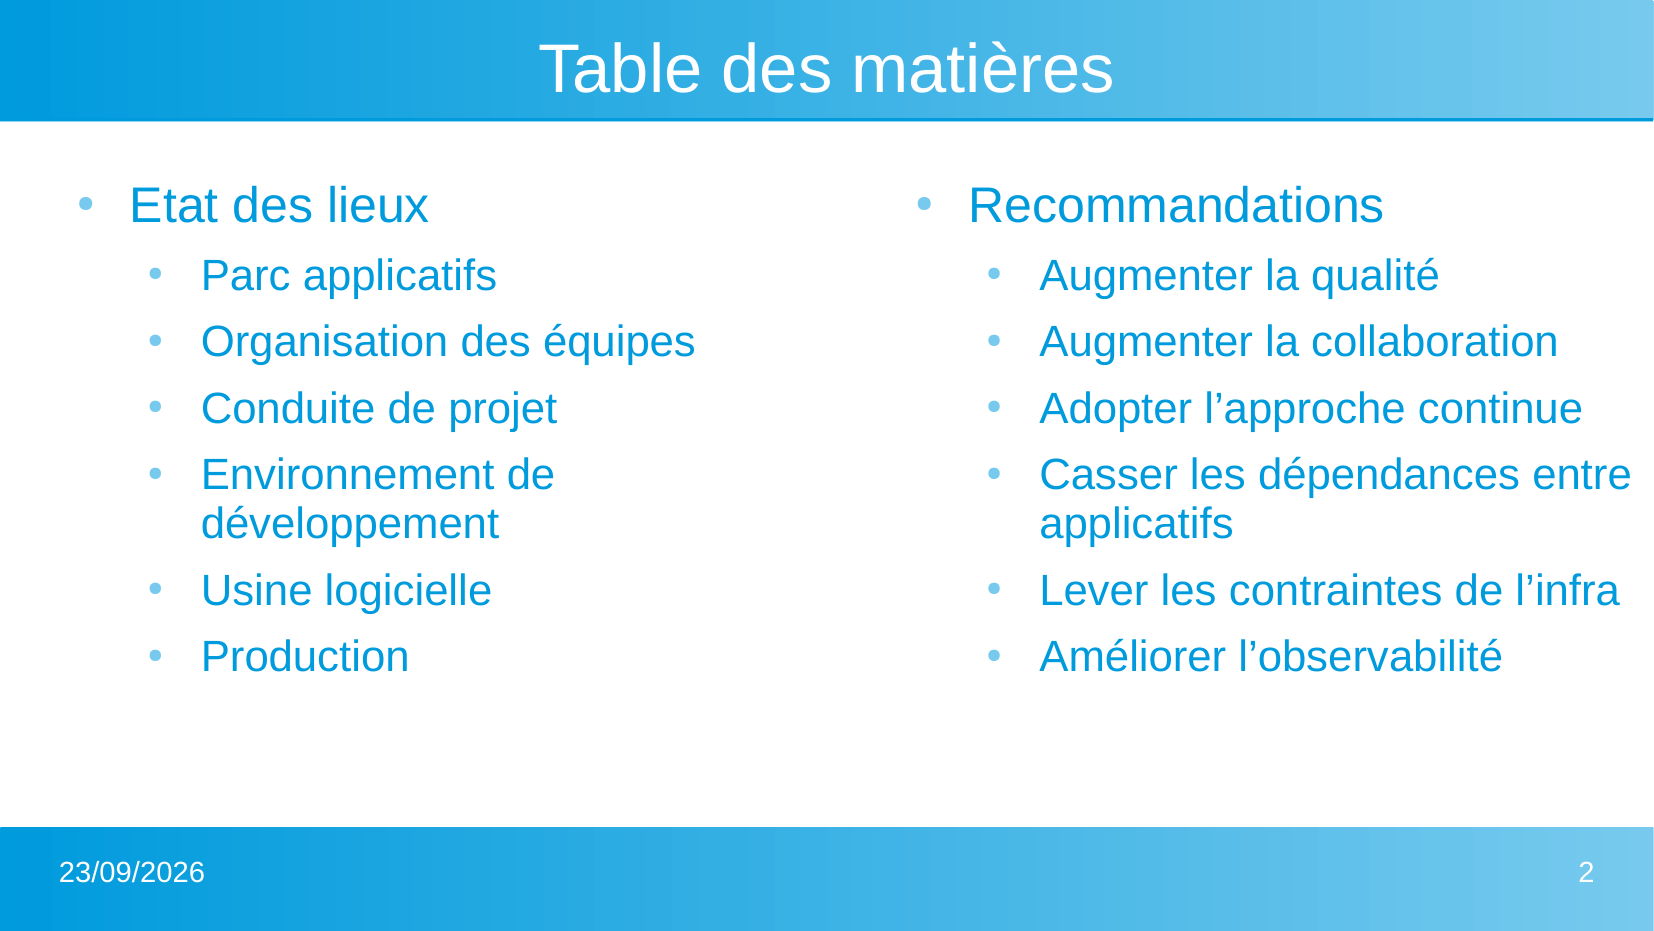

# Table des matières
Etat des lieux
Parc applicatifs
Organisation des équipes
Conduite de projet
Environnement de développement
Usine logicielle
Production
Recommandations
Augmenter la qualité
Augmenter la collaboration
Adopter l’approche continue
Casser les dépendances entre applicatifs
Lever les contraintes de l’infra
Améliorer l’observabilité
2